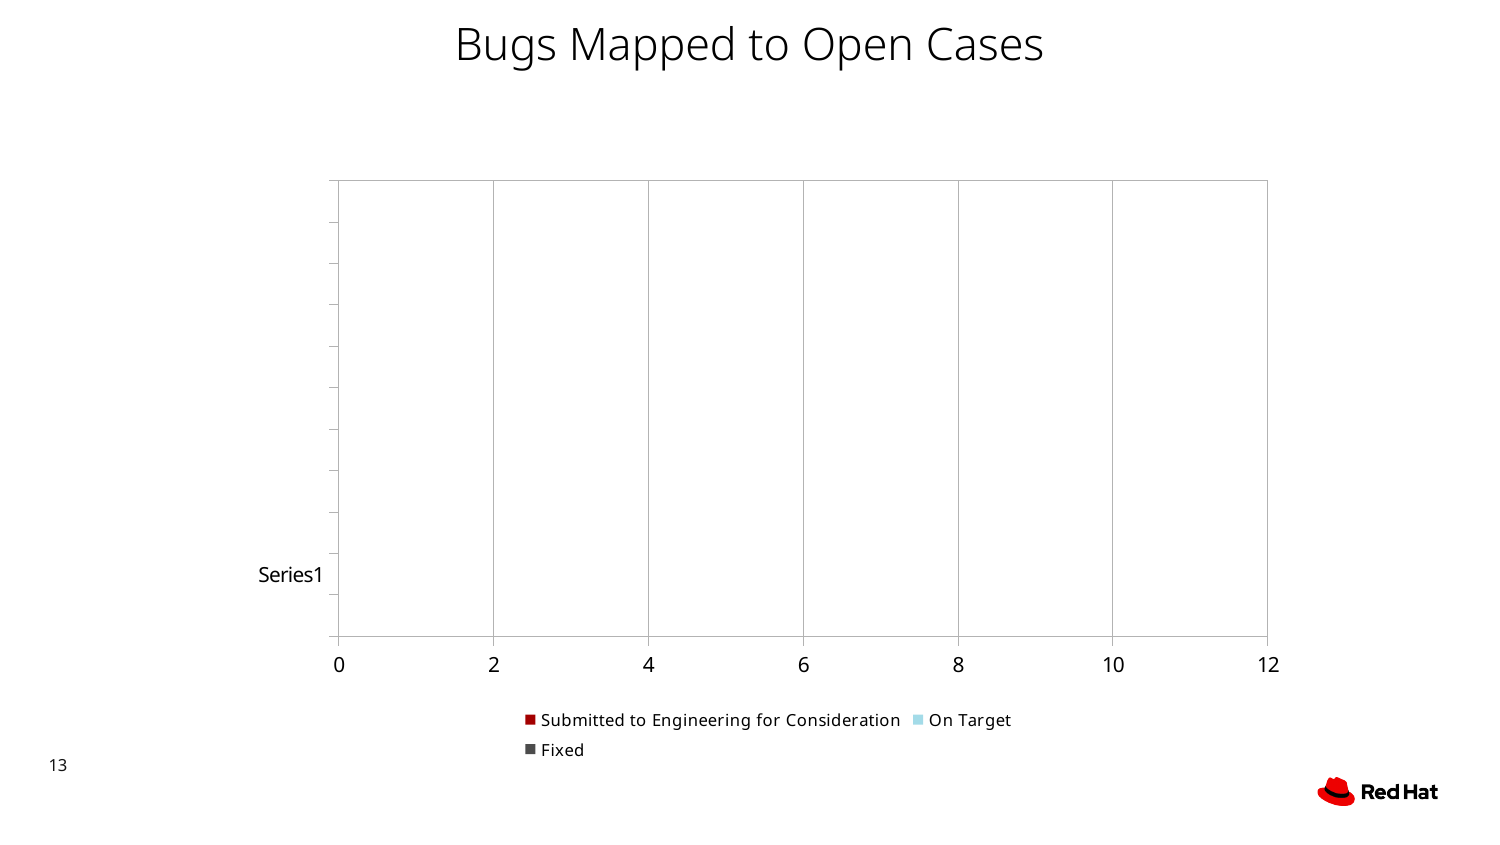

# Bugs Mapped to Open Cases
### Chart
| Category | Submitted to Engineering for Consideration | On Target | Fixed |
|---|---|---|---|13